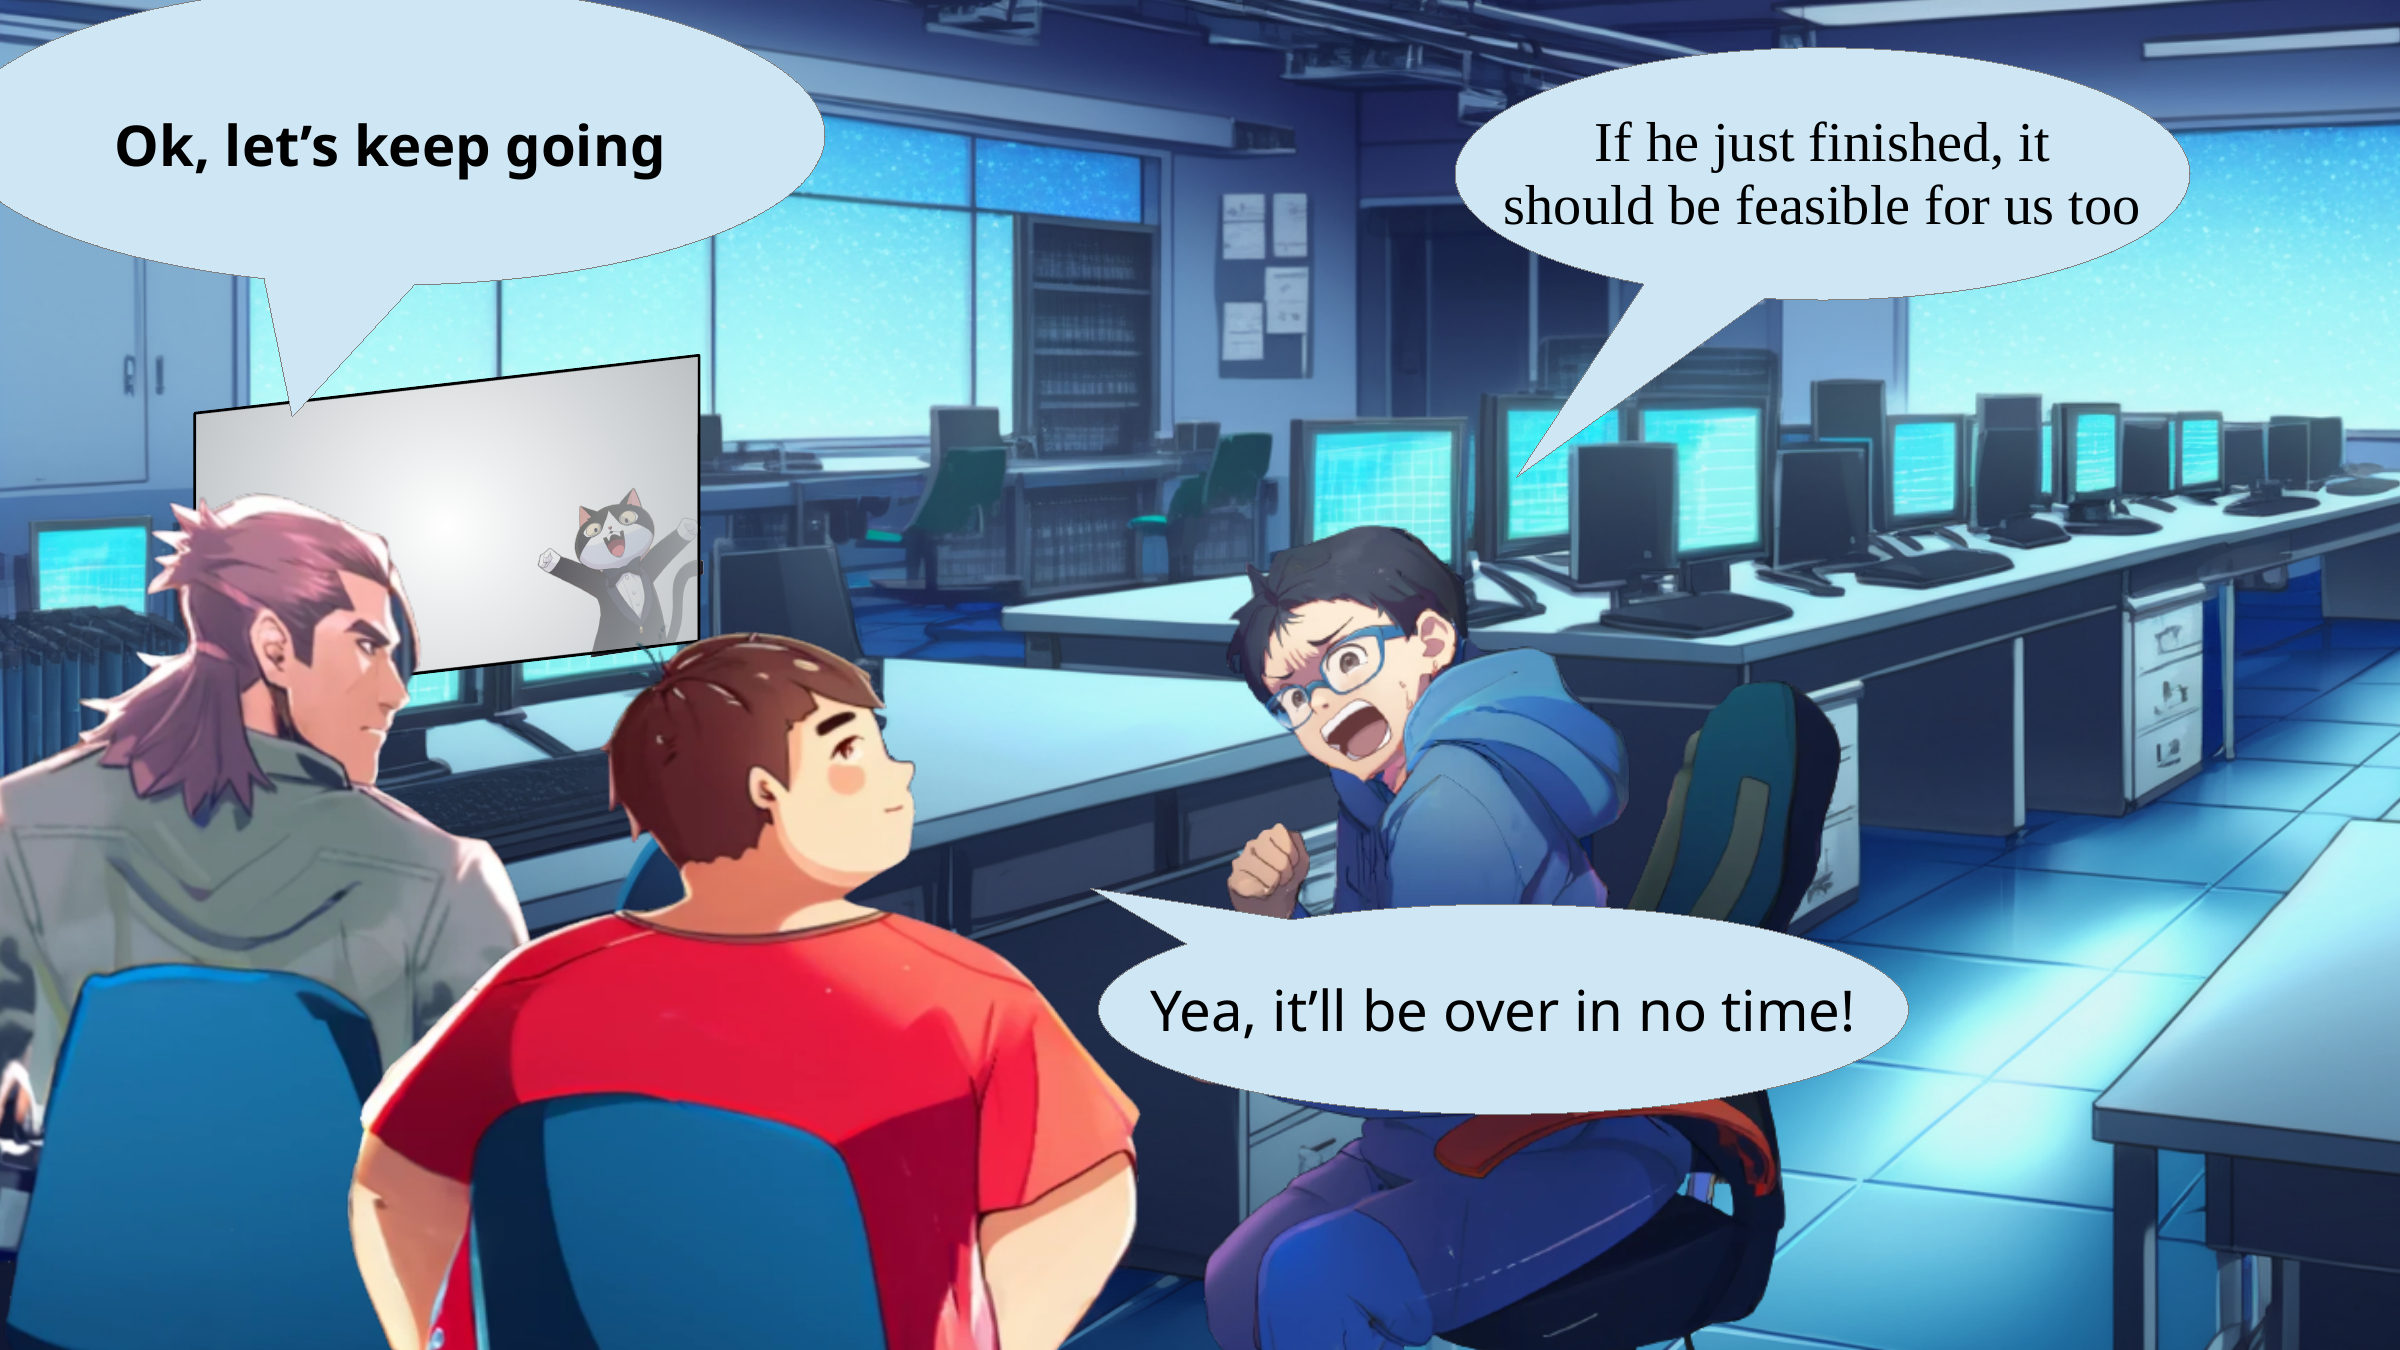

Ok, let’s keep going
If he just finished, it
should be feasible for us too
Yea, it’ll be over in no time!